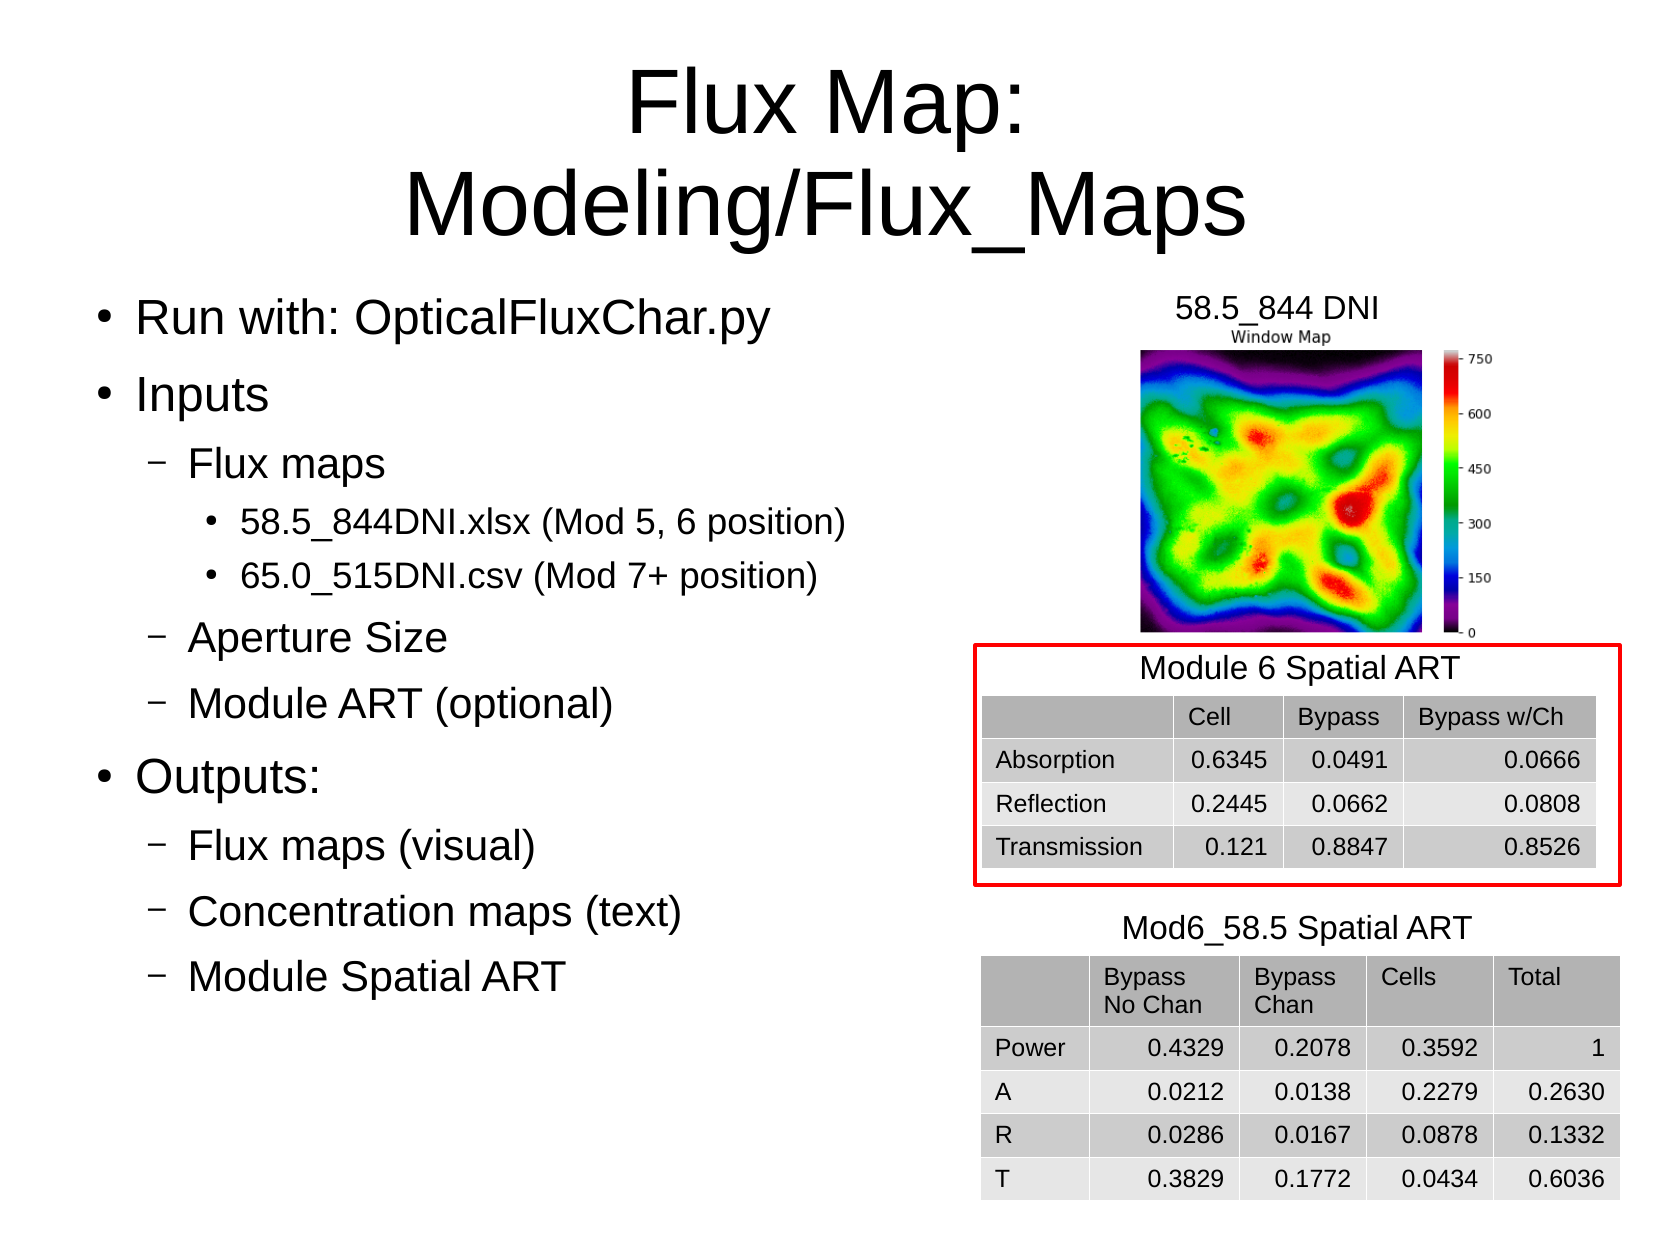

# Flux Map: Modeling/Flux_Maps
58.5_844 DNI
Run with: OpticalFluxChar.py
Inputs
Flux maps
58.5_844DNI.xlsx (Mod 5, 6 position)
65.0_515DNI.csv (Mod 7+ position)
Aperture Size
Module ART (optional)
Outputs:
Flux maps (visual)
Concentration maps (text)
Module Spatial ART
Module 6 Spatial ART
| | Cell | Bypass | Bypass w/Ch |
| --- | --- | --- | --- |
| Absorption | 0.6345 | 0.0491 | 0.0666 |
| Reflection | 0.2445 | 0.0662 | 0.0808 |
| Transmission | 0.121 | 0.8847 | 0.8526 |
Mod6_58.5 Spatial ART
| | Bypass No Chan | Bypass Chan | Cells | Total |
| --- | --- | --- | --- | --- |
| Power | 0.4329 | 0.2078 | 0.3592 | 1 |
| A | 0.0212 | 0.0138 | 0.2279 | 0.2630 |
| R | 0.0286 | 0.0167 | 0.0878 | 0.1332 |
| T | 0.3829 | 0.1772 | 0.0434 | 0.6036 |